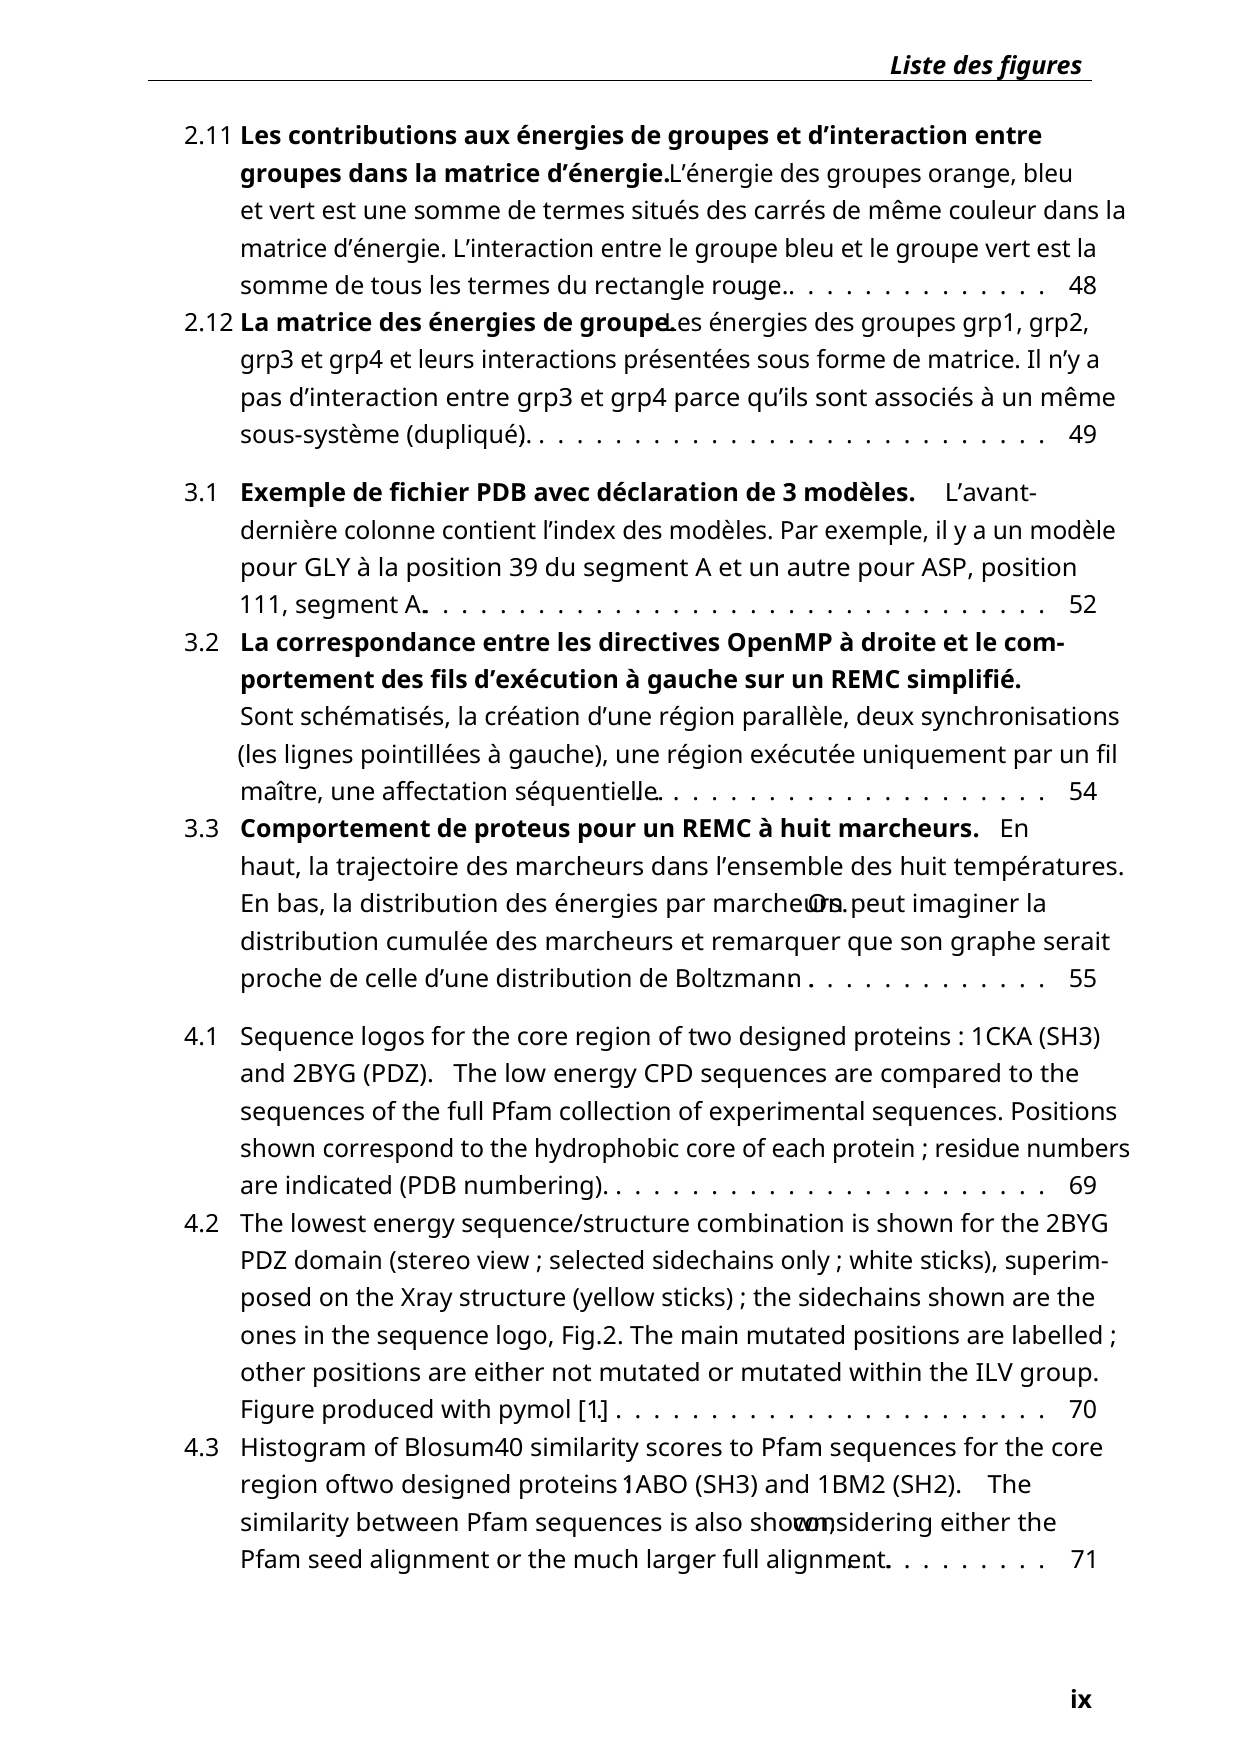

Liste des figures
2.11 Les contributions aux énergies de groupes et d’interaction entre
groupes dans la matrice d’énergie.
L’énergie des groupes orange, bleu
et vert est une somme de termes situés des carrés de même couleur dans la
matrice d’énergie. L’interaction entre le groupe bleu et le groupe vert est la
somme de tous les termes du rectangle rouge.
.
.
.
.
.
.
.
.
.
.
.
.
.
.
.
.
48
2.12 La matrice des énergies de groupe.
Les énergies des groupes grp1, grp2,
grp3 et grp4 et leurs interactions présentées sous forme de matrice. Il n’y a
pas d’interaction entre grp3 et grp4 parce qu’ils sont associés à un même
sous-système (dupliqué).
.
.
.
.
.
.
.
.
.
.
.
.
.
.
.
.
.
.
.
.
.
.
.
.
.
.
.
.
49
3.1
Exemple de fichier PDB avec déclaration de 3 modèles.
L’avant-
dernière colonne contient l’index des modèles. Par exemple, il y a un modèle
pour GLY à la position 39 du segment A et un autre pour ASP, position
111, segment A.
.
.
.
.
.
.
.
.
.
.
.
.
.
.
.
.
.
.
.
.
.
.
.
.
.
.
.
.
.
.
.
.
.
52
3.2
La correspondance entre les directives OpenMP à droite et le com-
portement des fils d’exécution à gauche sur un REMC simplifié.
Sont schématisés, la création d’une région parallèle, deux synchronisations
(les lignes pointillées à gauche), une région exécutée uniquement par un fil
maître, une affectation séquentielle.
.
.
.
.
.
.
.
.
.
.
.
.
.
.
.
.
.
.
.
.
.
.
54
3.3
Comportement de proteus pour un REMC à huit marcheurs.
En
haut, la trajectoire des marcheurs dans l’ensemble des huit températures.
En bas,
la distribution des énergies par marcheurs.
On peut imaginer la
distribution cumulée des marcheurs et remarquer que son graphe serait
proche de celle d’une distribution de Boltzmann .
.
.
.
.
.
.
.
.
.
.
.
.
.
.
55
4.1
Sequence logos for the core region of two designed proteins : 1CKA (SH3)
and 2BYG (PDZ).
The low energy CPD sequences are compared to the
sequences of the full Pfam collection of experimental sequences. Positions
shown correspond to the hydrophobic core of each protein ; residue numbers
are indicated (PDB numbering).
.
.
.
.
.
.
.
.
.
.
.
.
.
.
.
.
.
.
.
.
.
.
.
69
4.2
The lowest energy sequence/structure combination is shown for the 2BYG
PDZ domain (stereo view ; selected sidechains only ; white sticks), superim-
posed on the Xray structure (yellow sticks) ; the sidechains shown are the
ones in the sequence logo, Fig.2. The main mutated positions are labelled ;
other positions are either not mutated or mutated within the ILV group.
Figure produced with pymol [1]
.
.
.
.
.
.
.
.
.
.
.
.
.
.
.
.
.
.
.
.
.
.
.
.
70
4.3
Histogram of Blosum40 similarity scores to Pfam sequences for the core
region of
two designed proteins :
1ABO (SH3) and 1BM2 (SH2).
The
similarity between Pfam sequences is also shown,
considering either the
Pfam seed alignment or the much larger full alignment.
.
.
.
.
.
.
.
.
.
.
.
71
ix